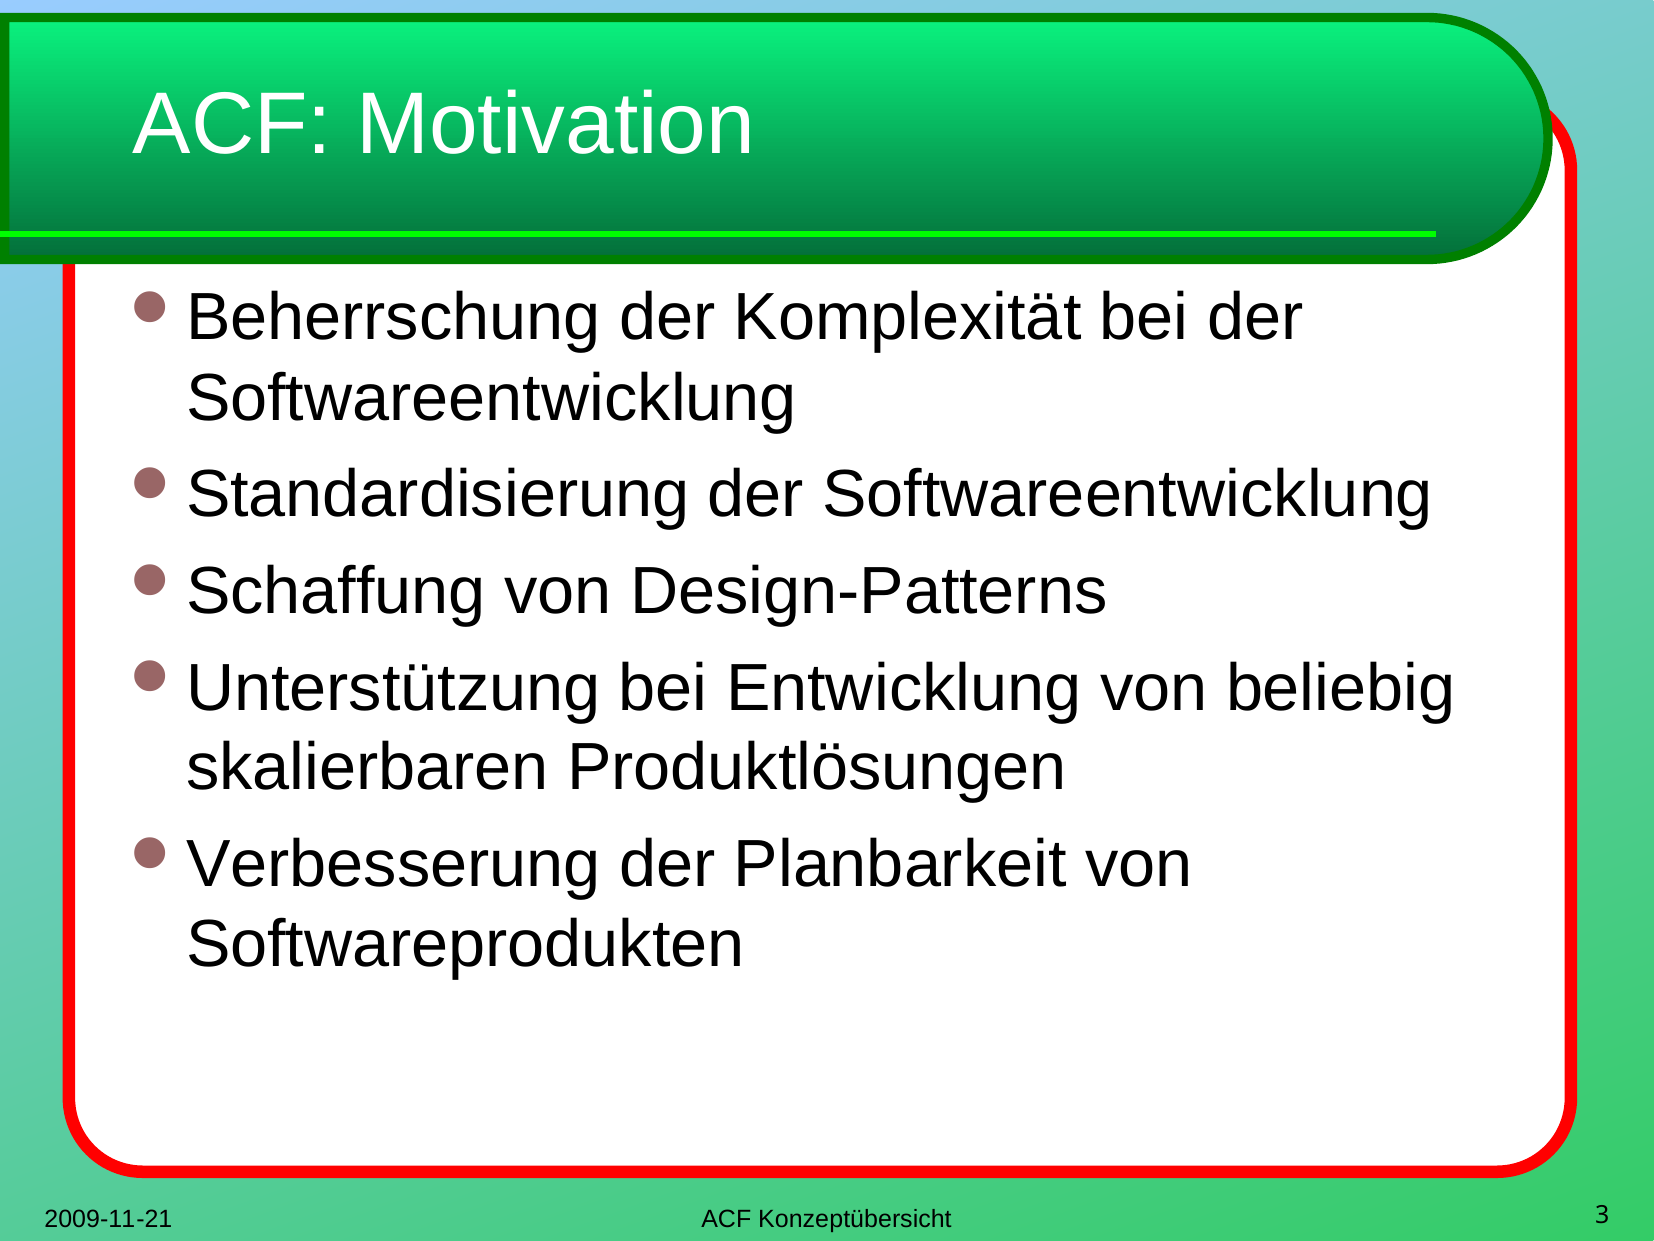

# ACF: Motivation
Beherrschung der Komplexität bei der Softwareentwicklung
Standardisierung der Softwareentwicklung
Schaffung von Design-Patterns
Unterstützung bei Entwicklung von beliebig skalierbaren Produktlösungen
Verbesserung der Planbarkeit von Softwareprodukten
ACF Konzeptübersicht
2009-11-21
3